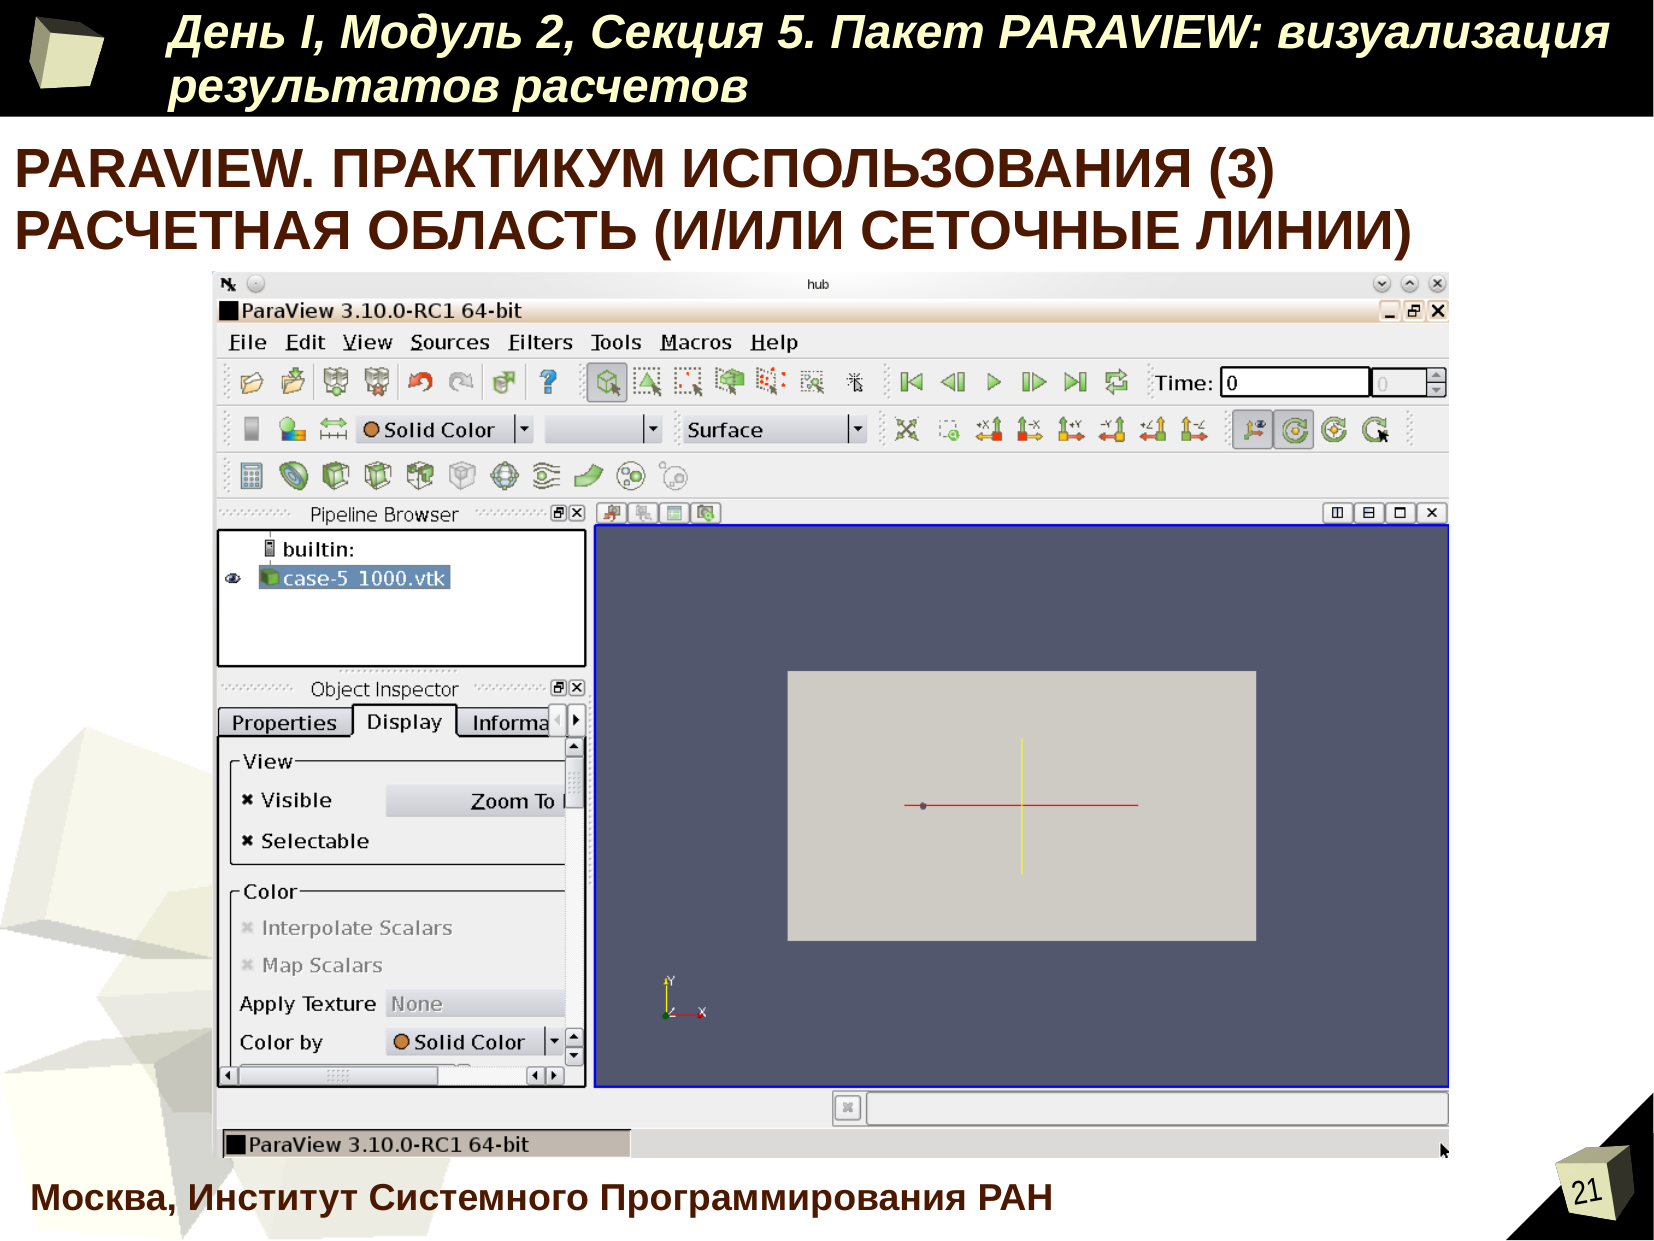

PARAVIEW. ПРАКТИКУМ ИСПОЛЬЗОВАНИЯ (3)
РАСЧЕТНАЯ ОБЛАСТЬ (И/ИЛИ СЕТОЧНЫЕ ЛИНИИ)